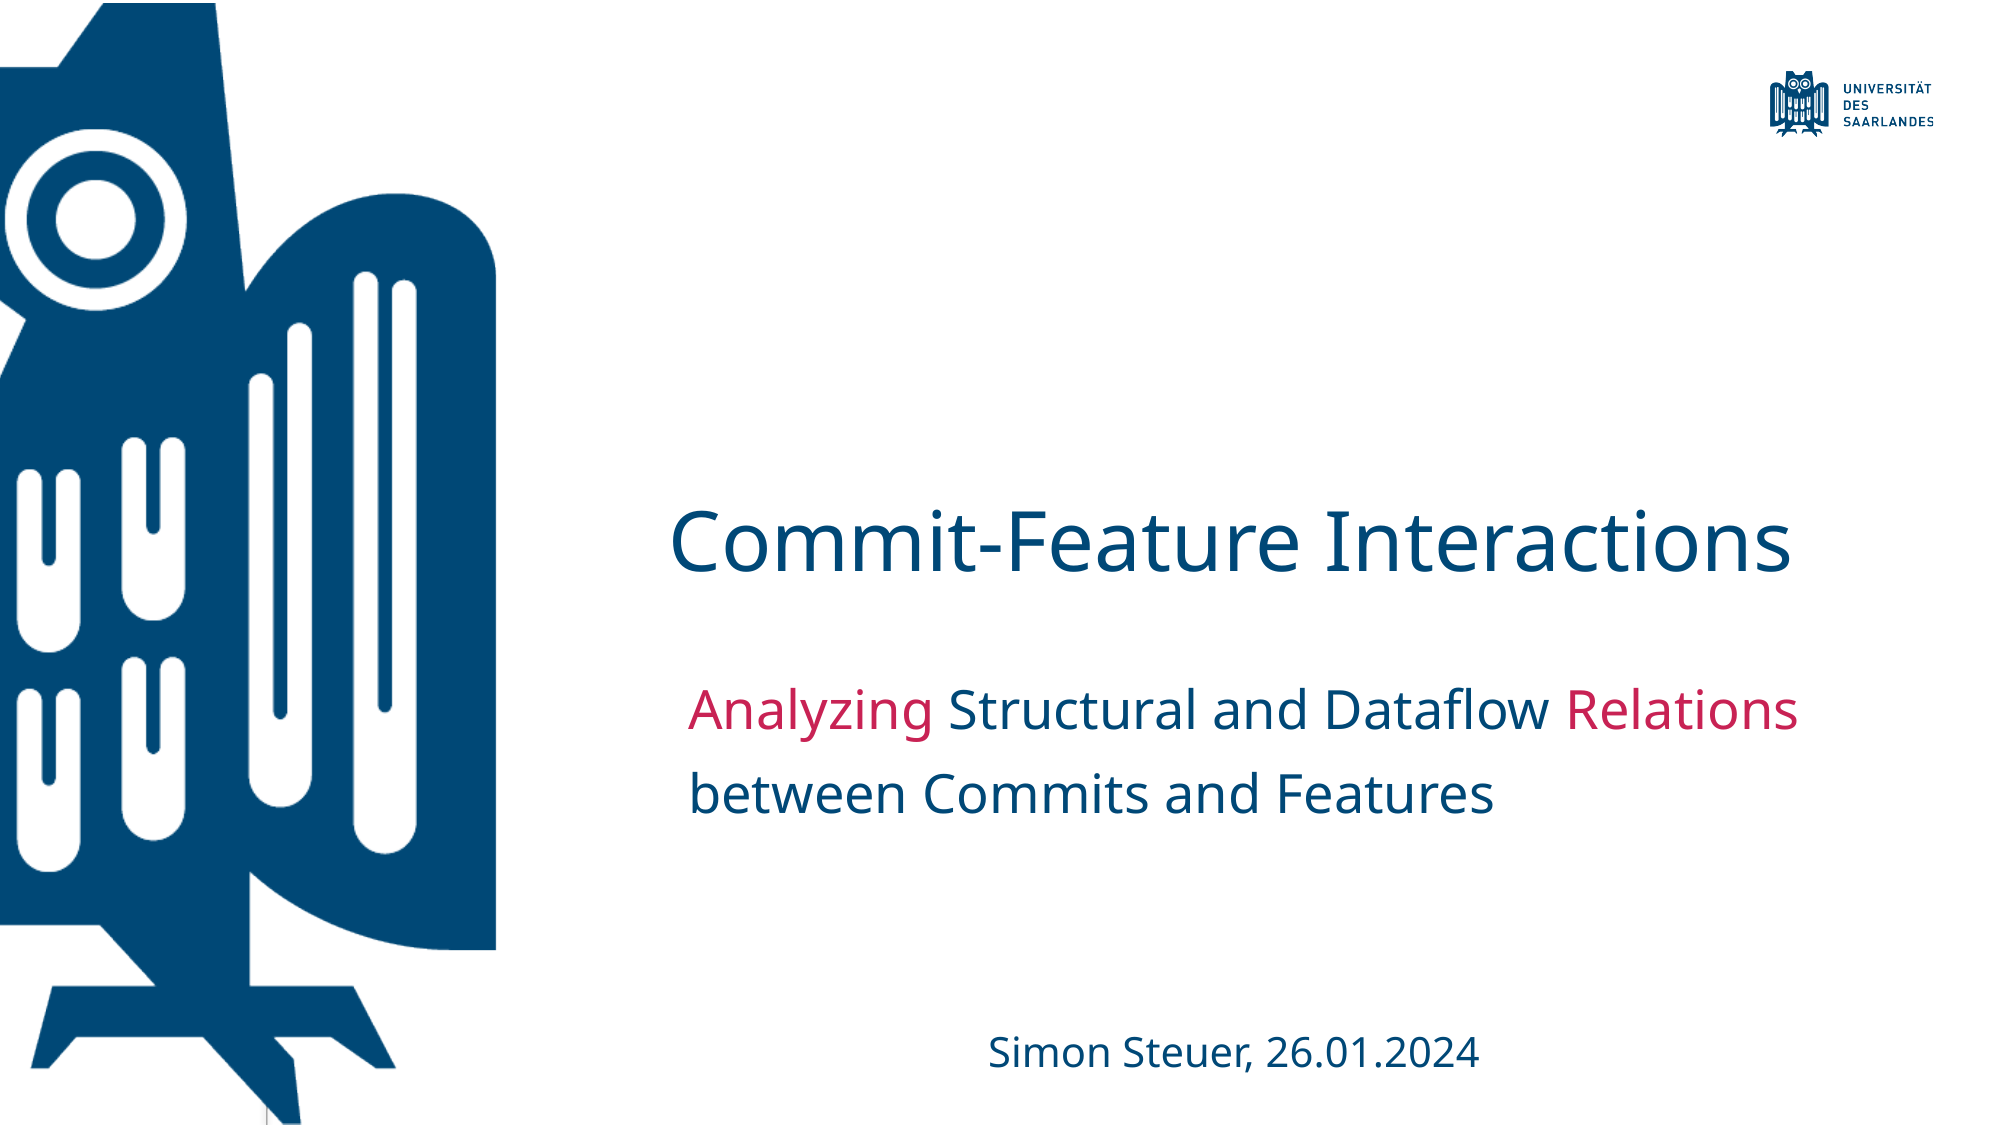

# Commit-Feature Interactions
Analyzing Structural and Dataflow Relations between Commits and Features
		Simon Steuer, 26.01.2024